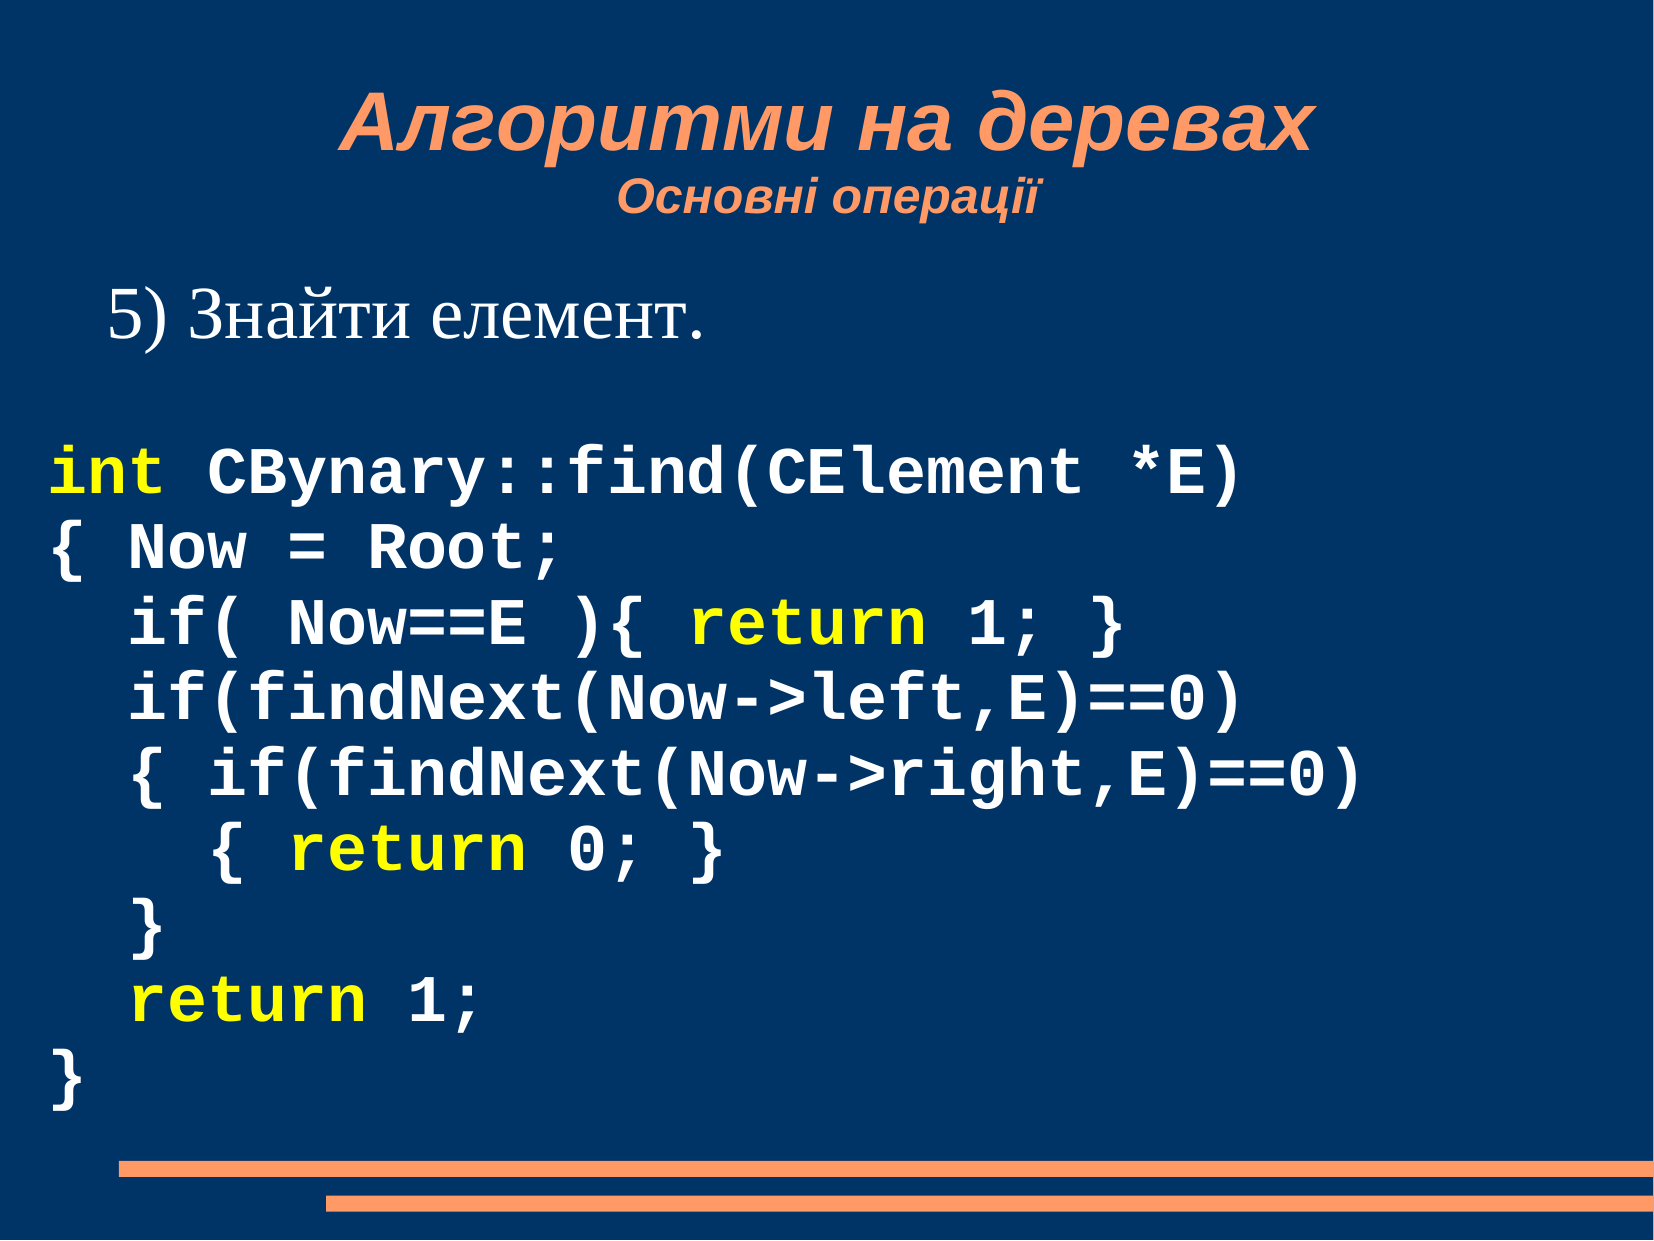

# Алгоритми на деревах Основні операції
5) Знайти елемент.
int CBynary::find(CElement *E)
{ Now = Root;
 if( Now==E ){ return 1; }
 if(findNext(Now->left,E)==0)
 { if(findNext(Now->right,E)==0)
 { return 0; }
 }
 return 1;
}